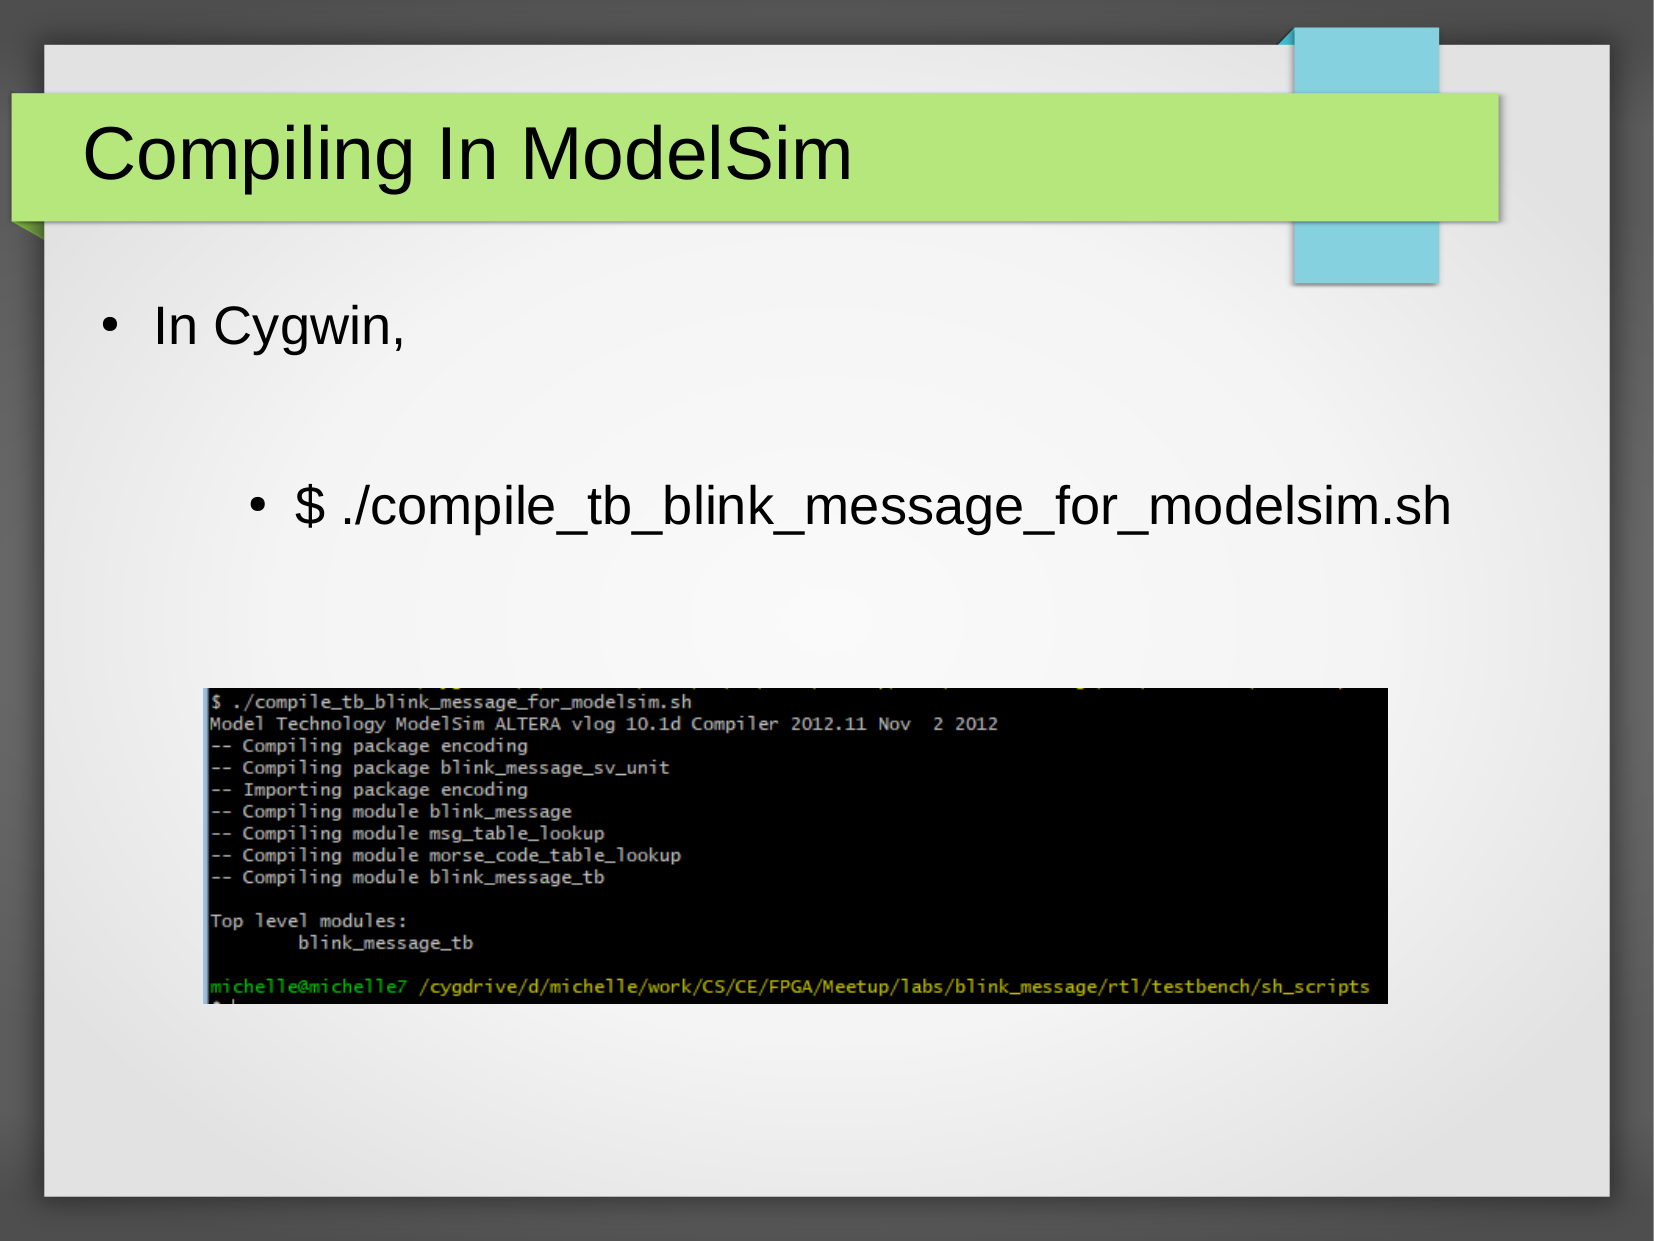

# Compiling In ModelSim
In Cygwin,
$ ./compile_tb_blink_message_for_modelsim.sh